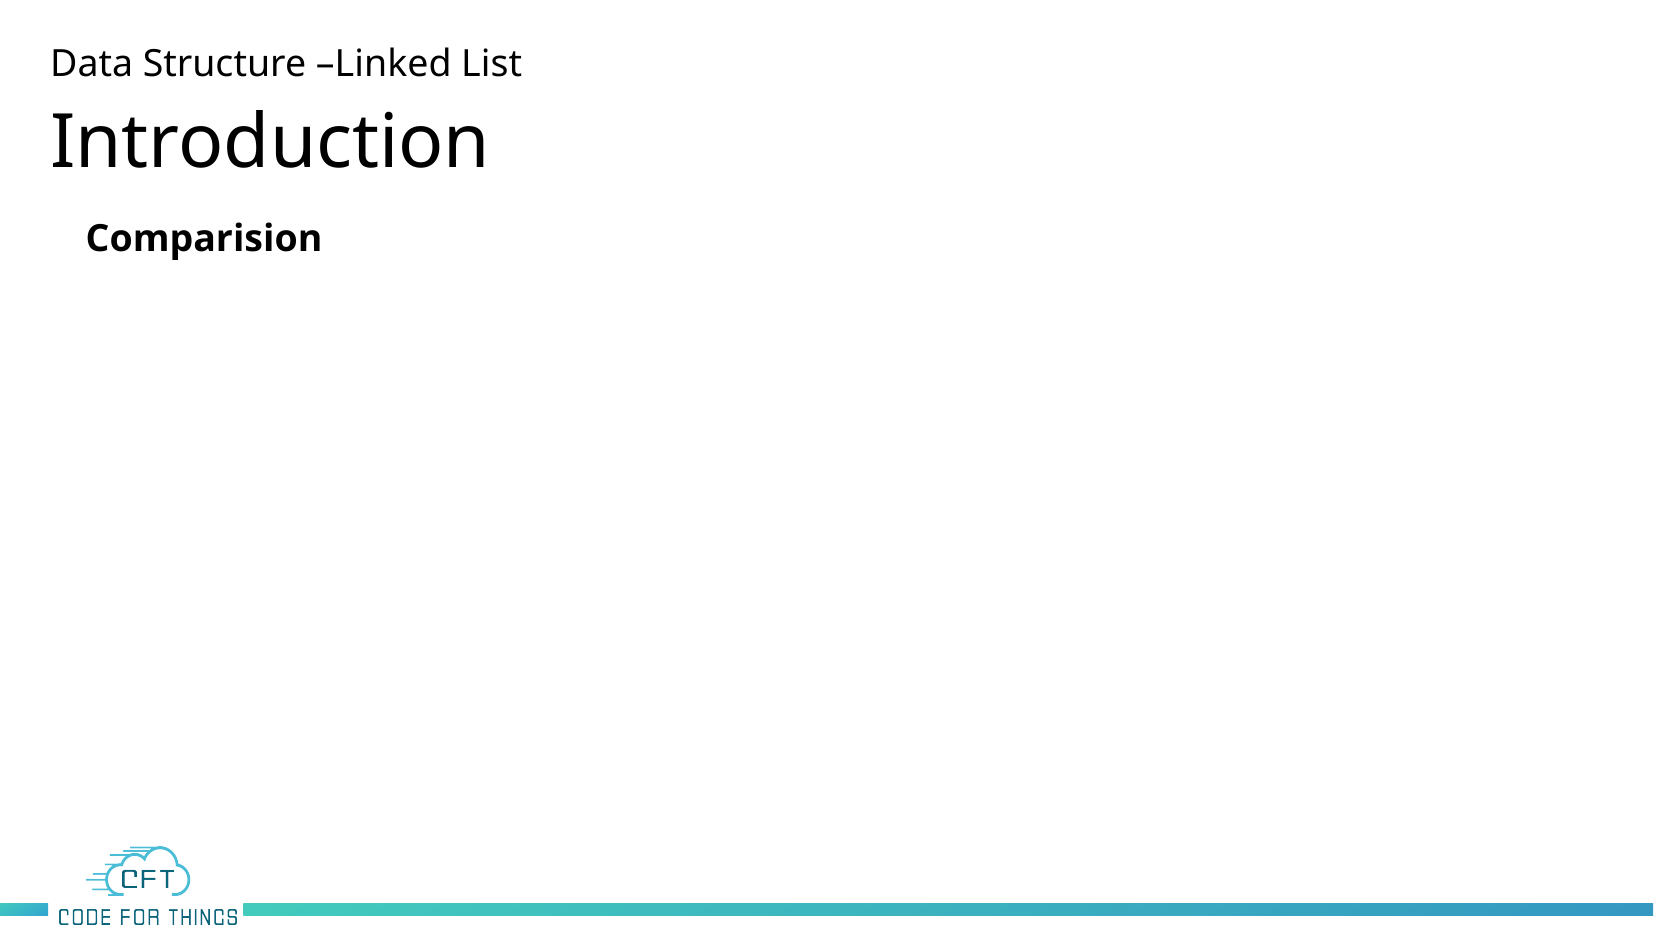

# Data Structure –Linked List Introduction
Comparision